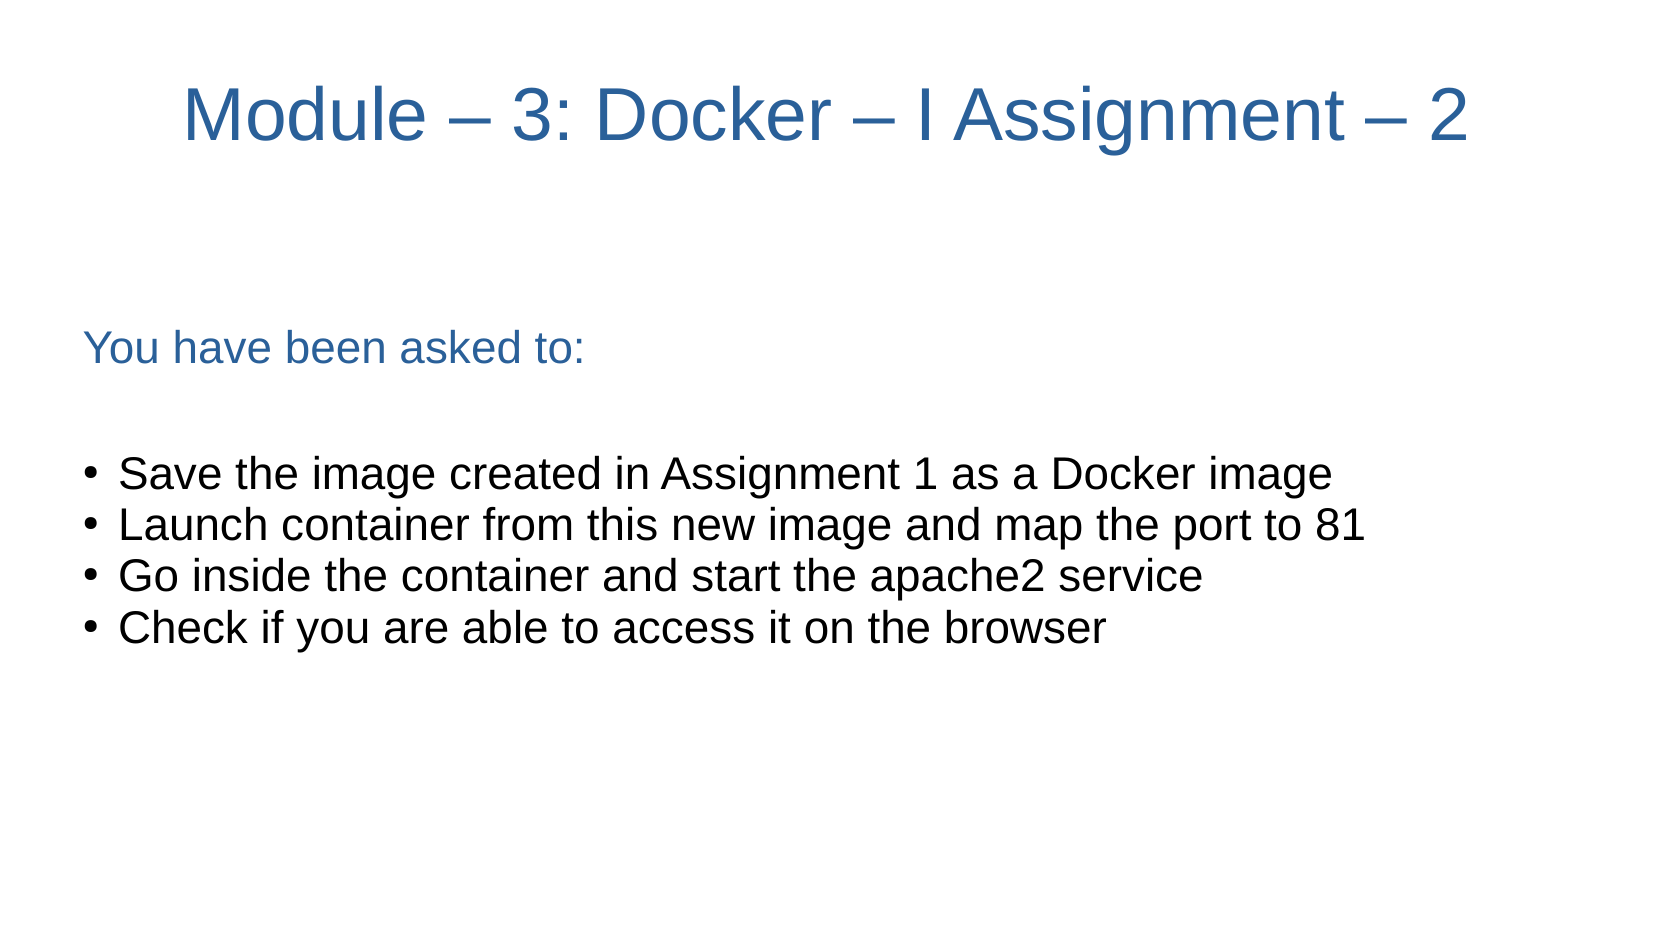

# Module – 3: Docker – I Assignment – 2
You have been asked to:
Save the image created in Assignment 1 as a Docker image
Launch container from this new image and map the port to 81
Go inside the container and start the apache2 service
Check if you are able to access it on the browser